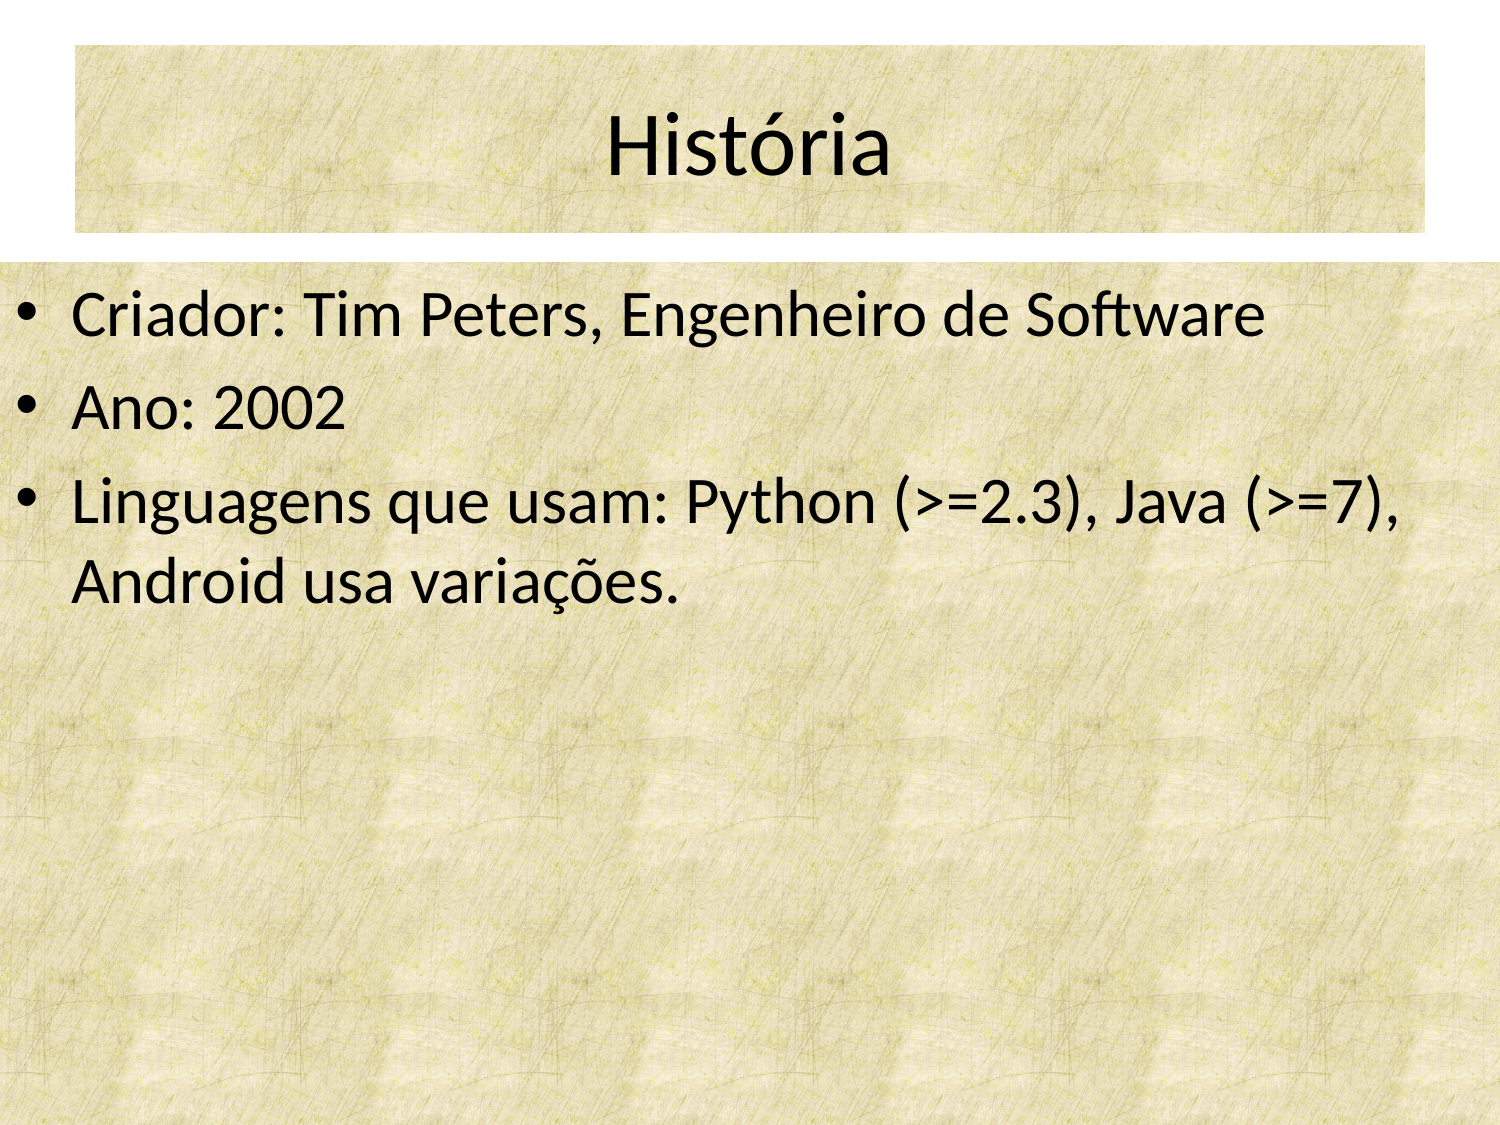

# História
Criador: Tim Peters, Engenheiro de Software
Ano: 2002
Linguagens que usam: Python (>=2.3), Java (>=7), Android usa variações.